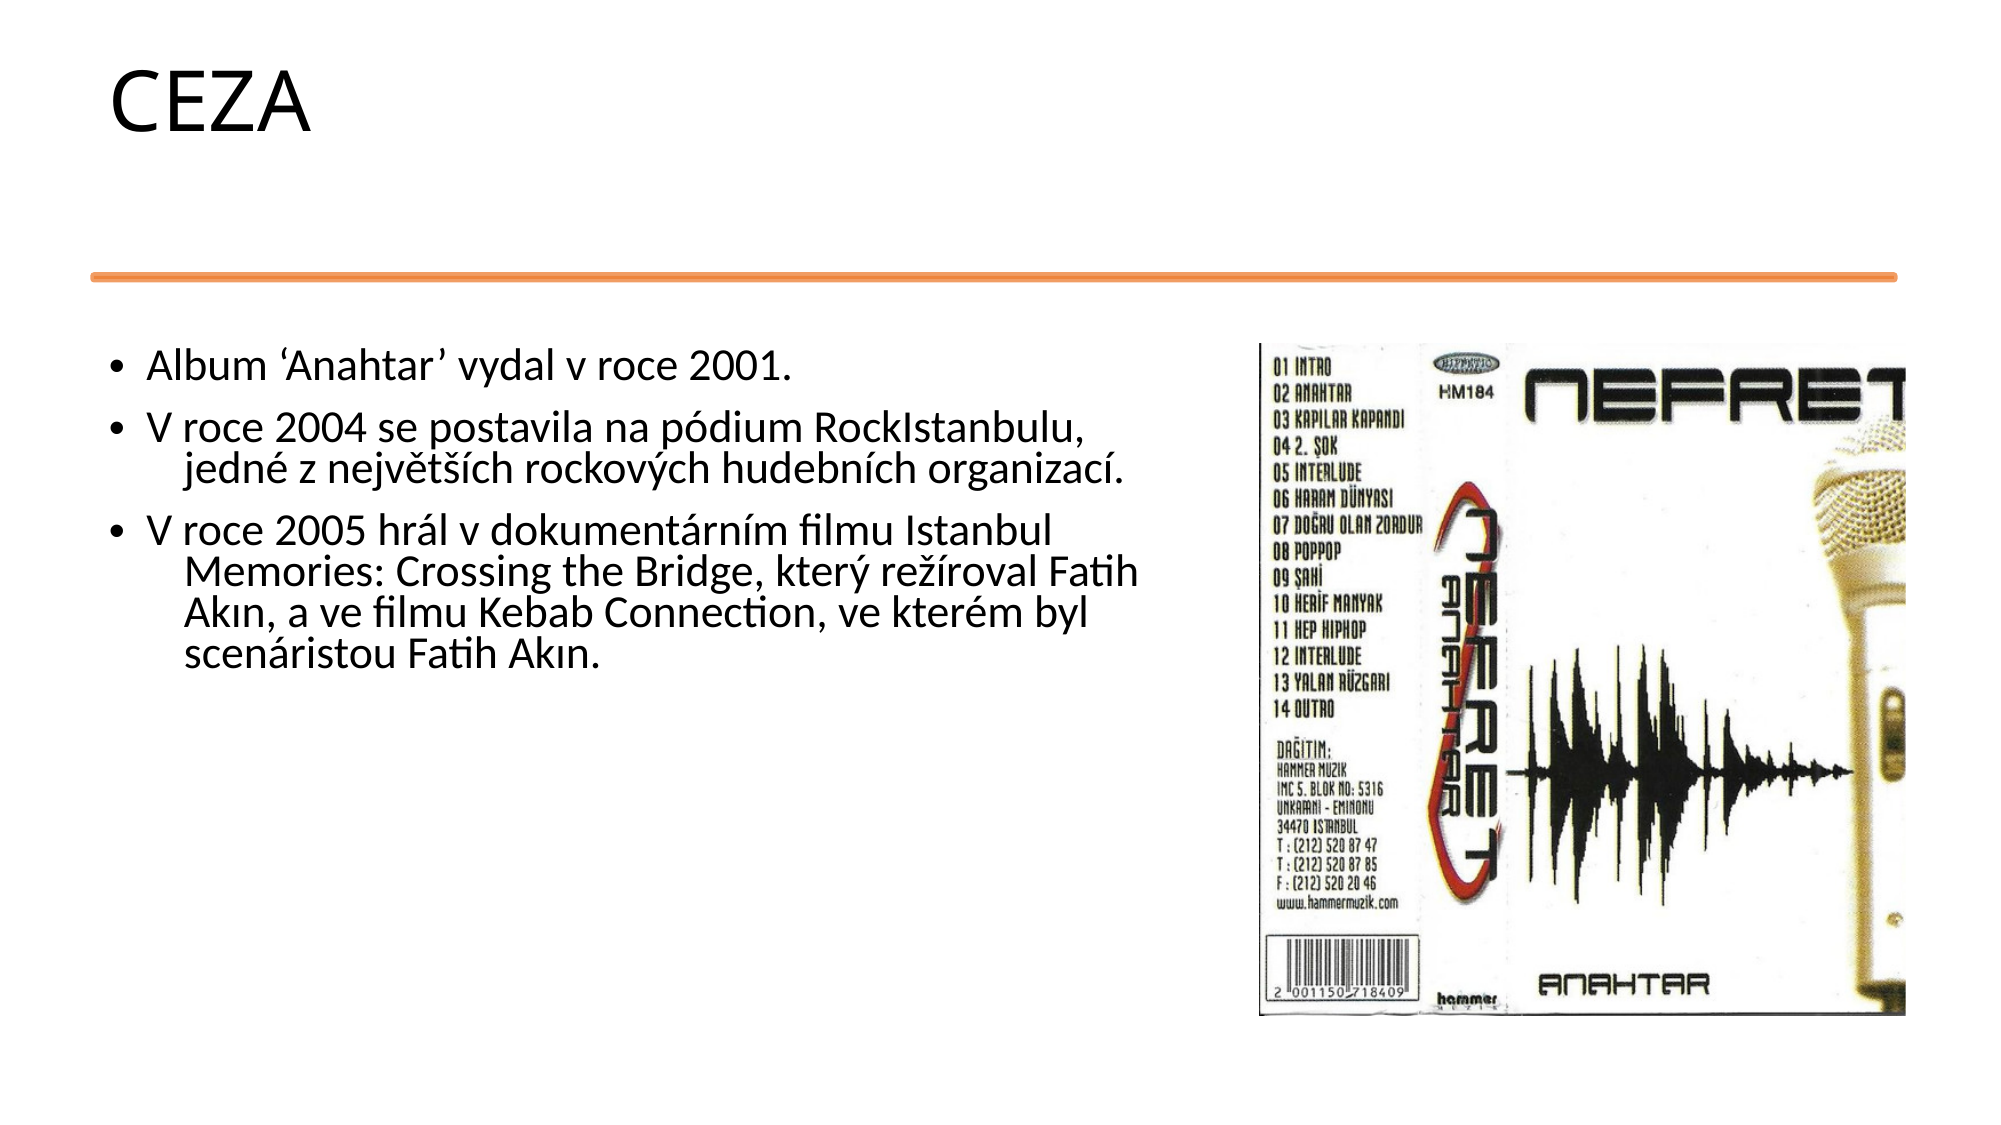

# CEZA
Album ‘Anahtar’ vydal v roce 2001.
V roce 2004 se postavila na pódium RockIstanbulu, jedné z největších rockových hudebních organizací.
V roce 2005 hrál v dokumentárním filmu Istanbul Memories: Crossing the Bridge, který režíroval Fatih Akın, a ve filmu Kebab Connection, ve kterém byl scenáristou Fatih Akın.